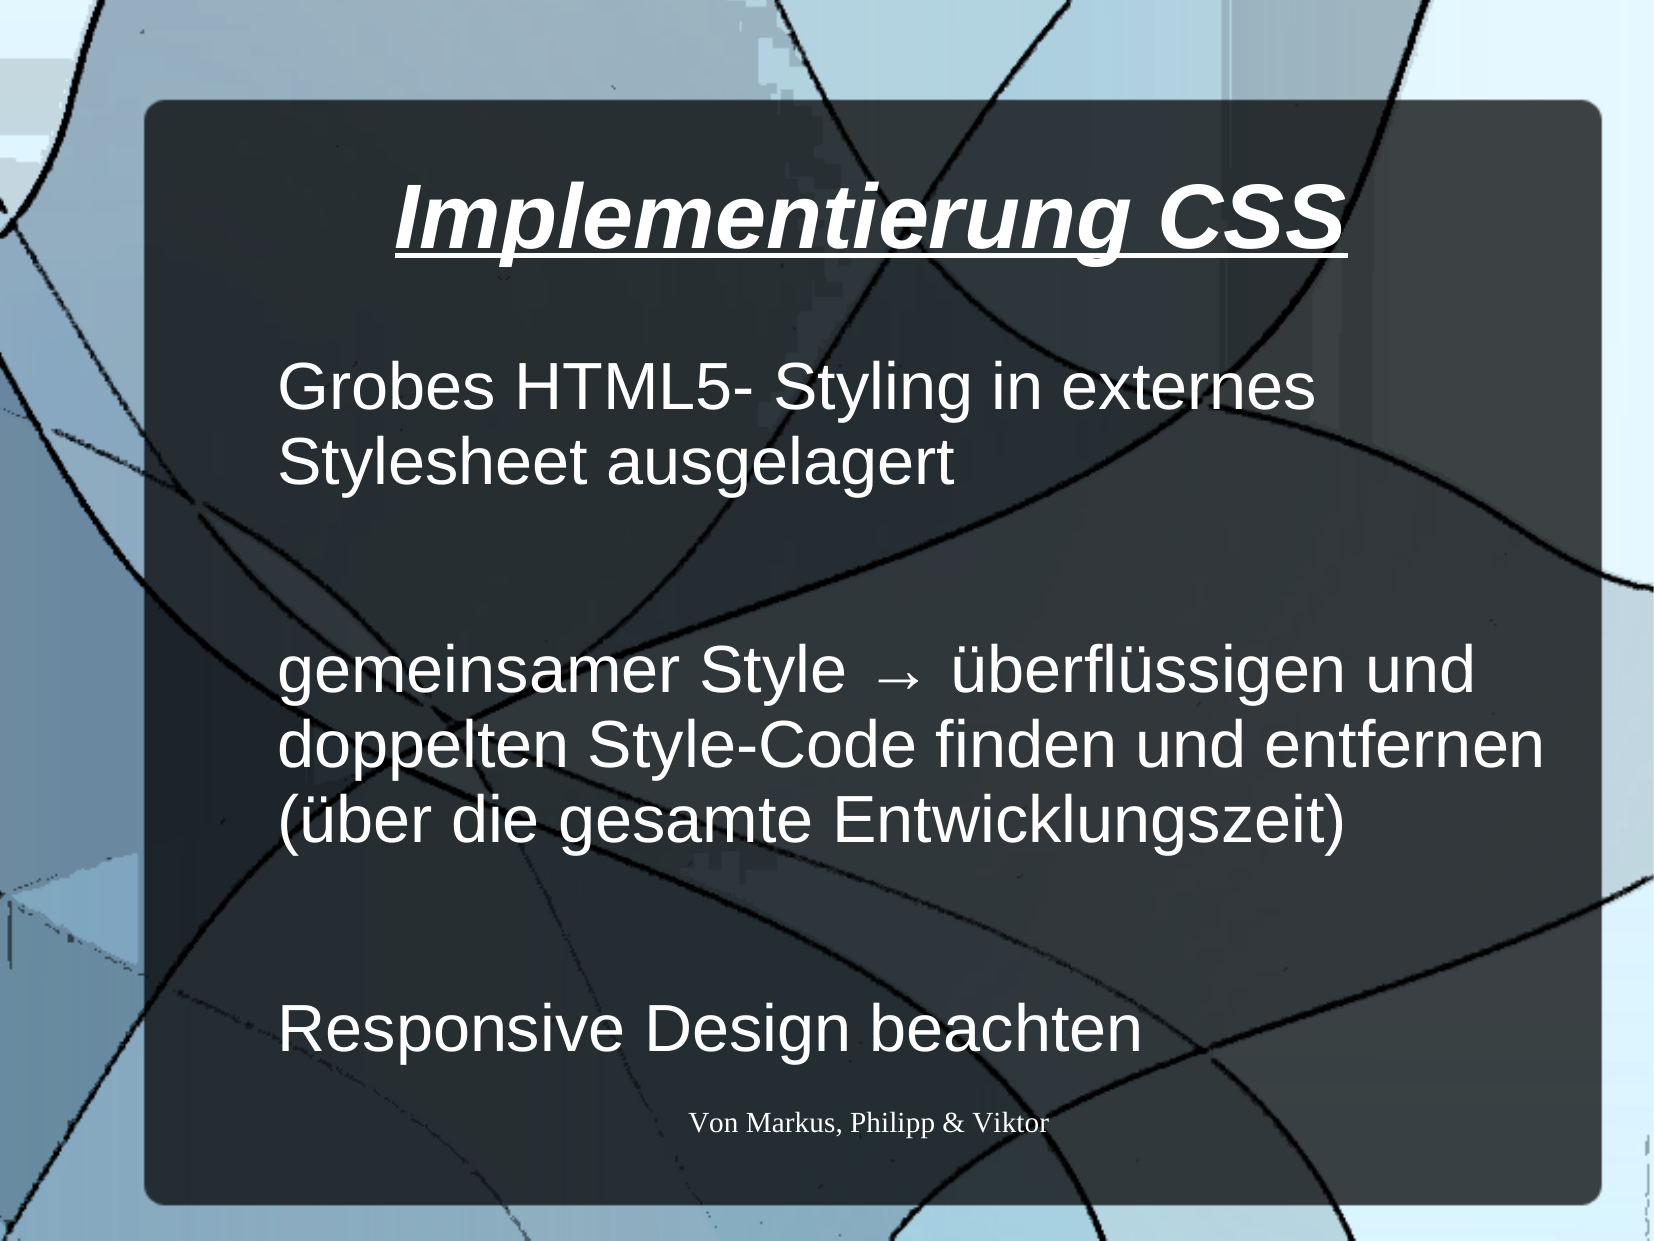

# Implementierung CSS
Grobes HTML5- Styling in externes Stylesheet ausgelagert
gemeinsamer Style → überflüssigen und doppelten Style-Code finden und entfernen (über die gesamte Entwicklungszeit)
Responsive Design beachten
Von Markus, Philipp & Viktor